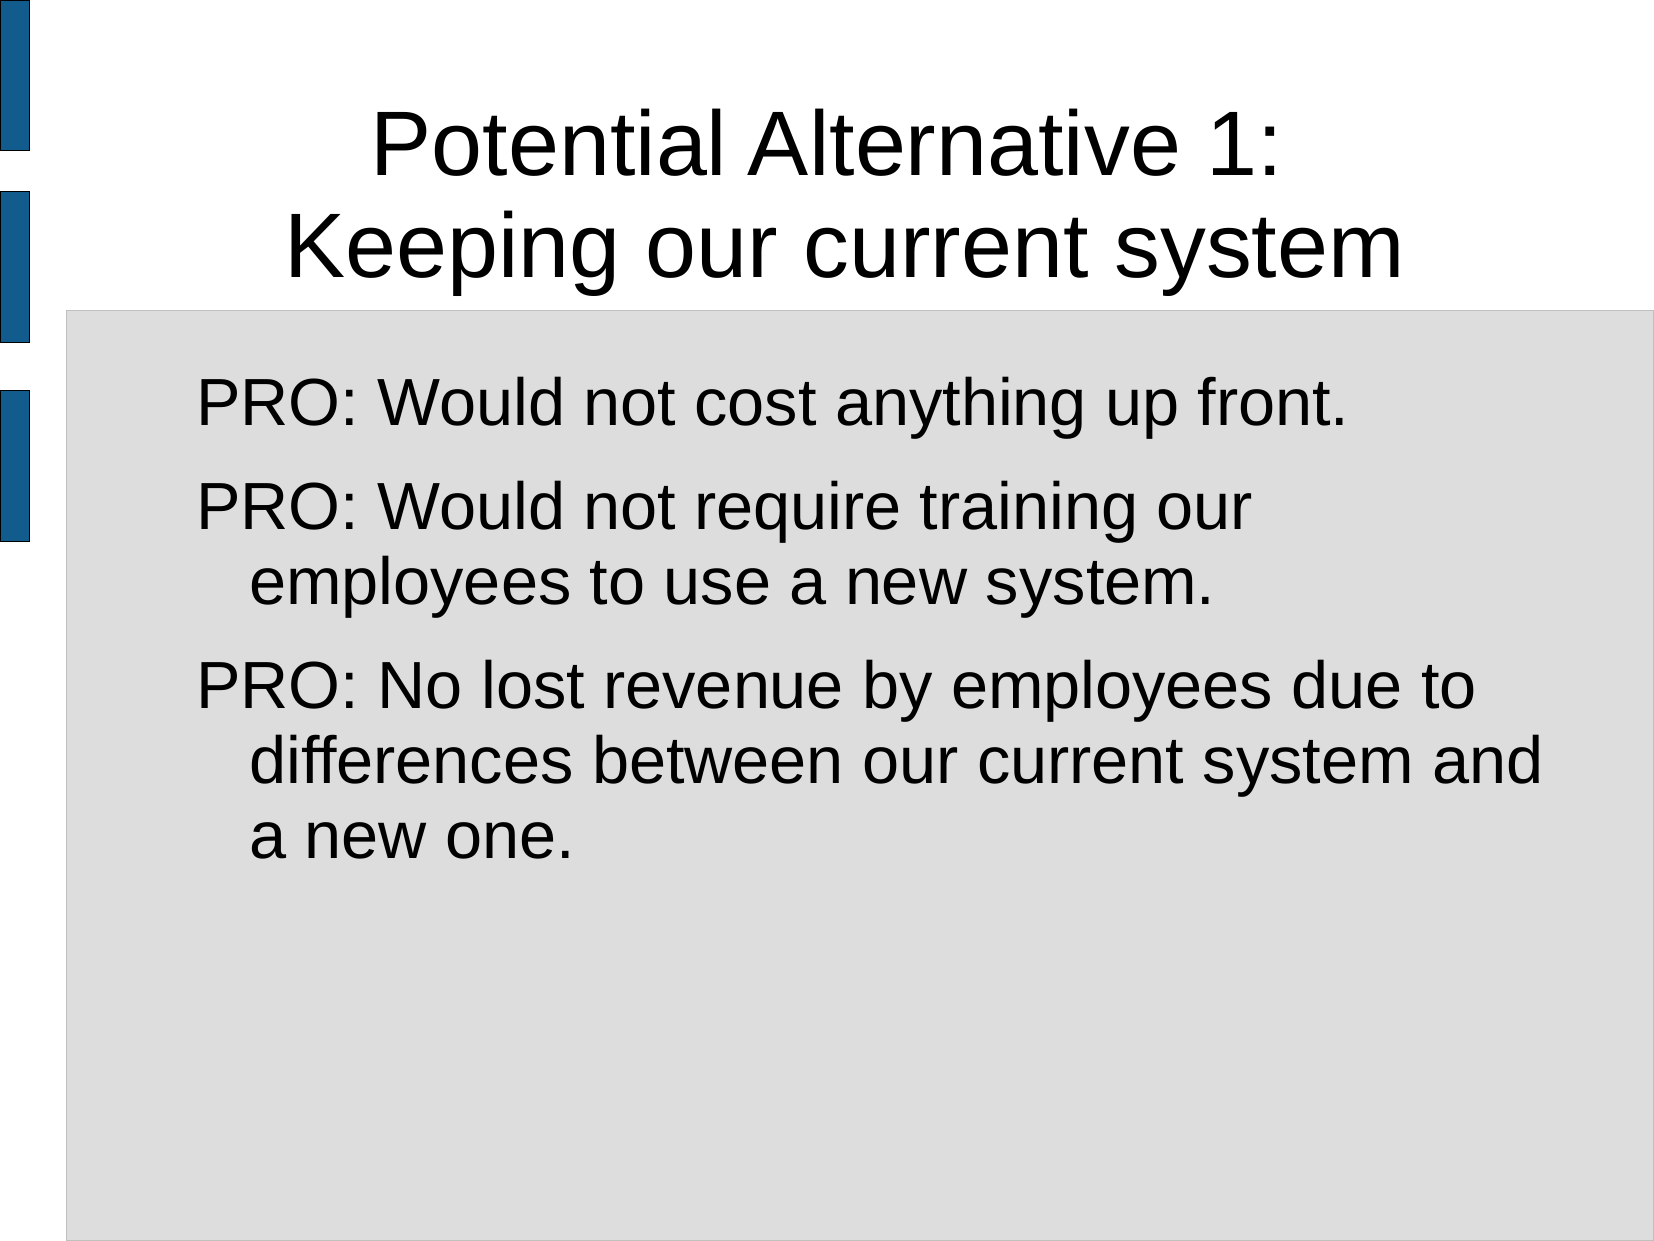

# Potential Alternative 1: Keeping our current system
PRO: Would not cost anything up front.
PRO: Would not require training our employees to use a new system.
PRO: No lost revenue by employees due to differences between our current system and a new one.